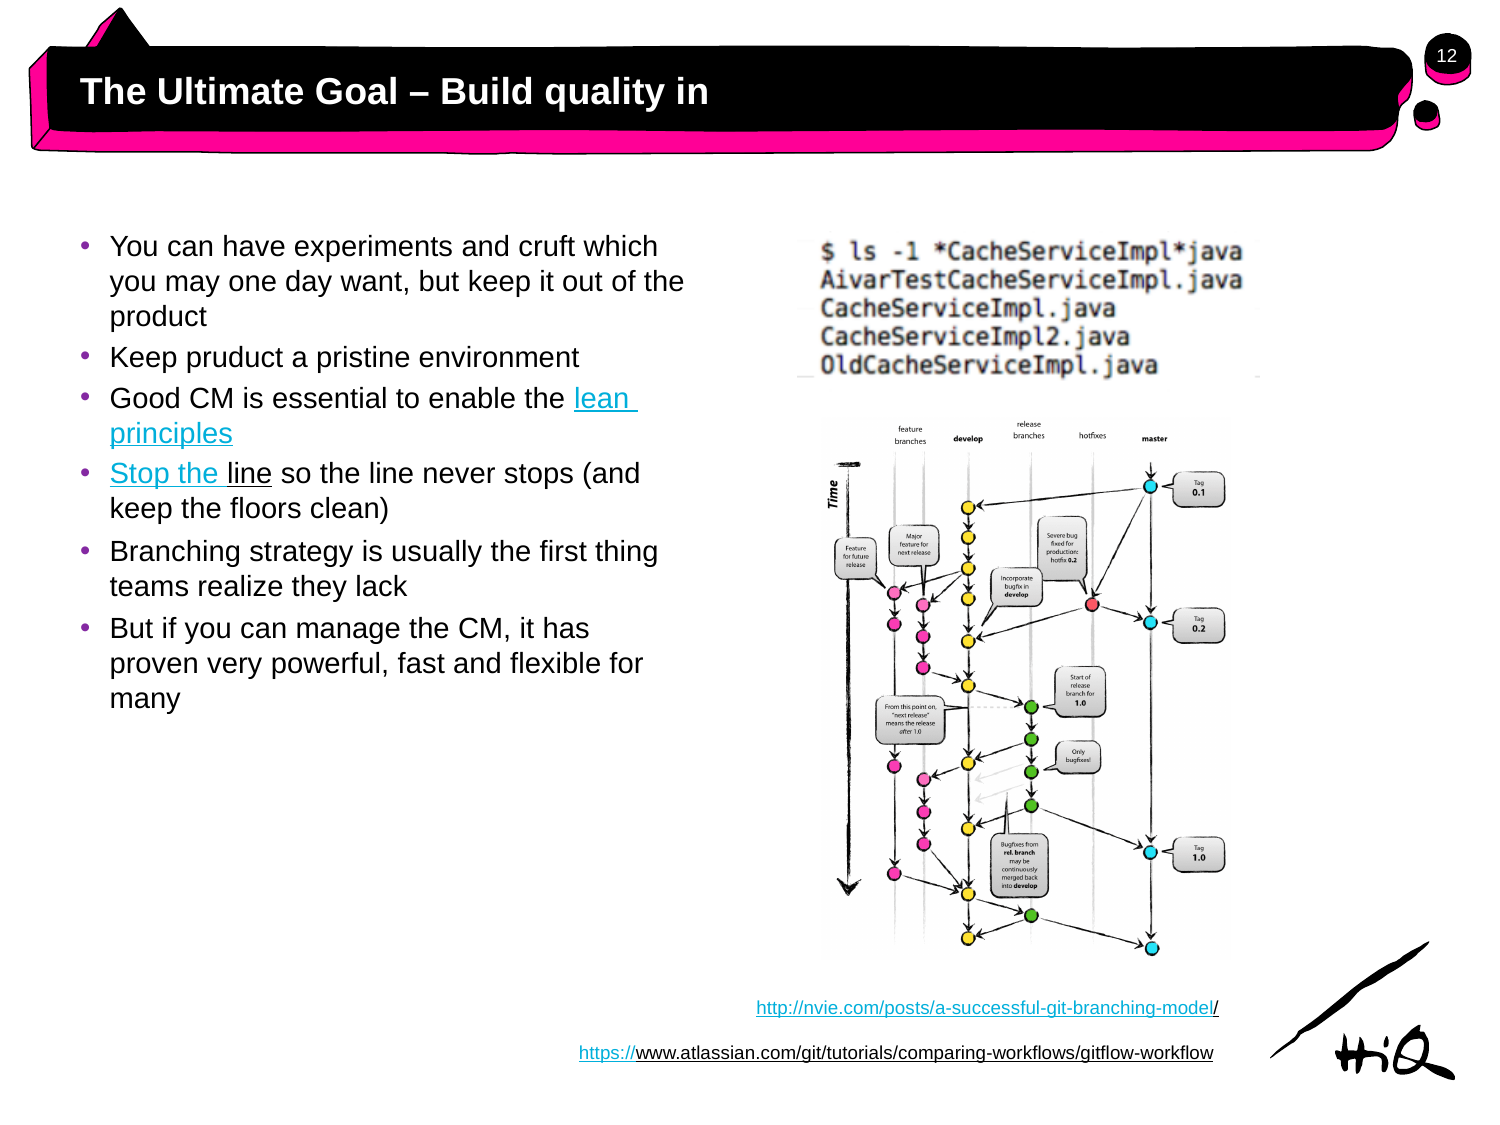

# The Ultimate Goal – Build quality in
You can have experiments and cruft which you may one day want, but keep it out of the product
Keep pruduct a pristine environment
Good CM is essential to enable the lean principles
Stop the line so the line never stops (and keep the floors clean)
Branching strategy is usually the first thing teams realize they lack
But if you can manage the CM, it has proven very powerful, fast and flexible for many
http://nvie.com/posts/a-successful-git-branching-model/
https://www.atlassian.com/git/tutorials/comparing-workflows/gitflow-workflow